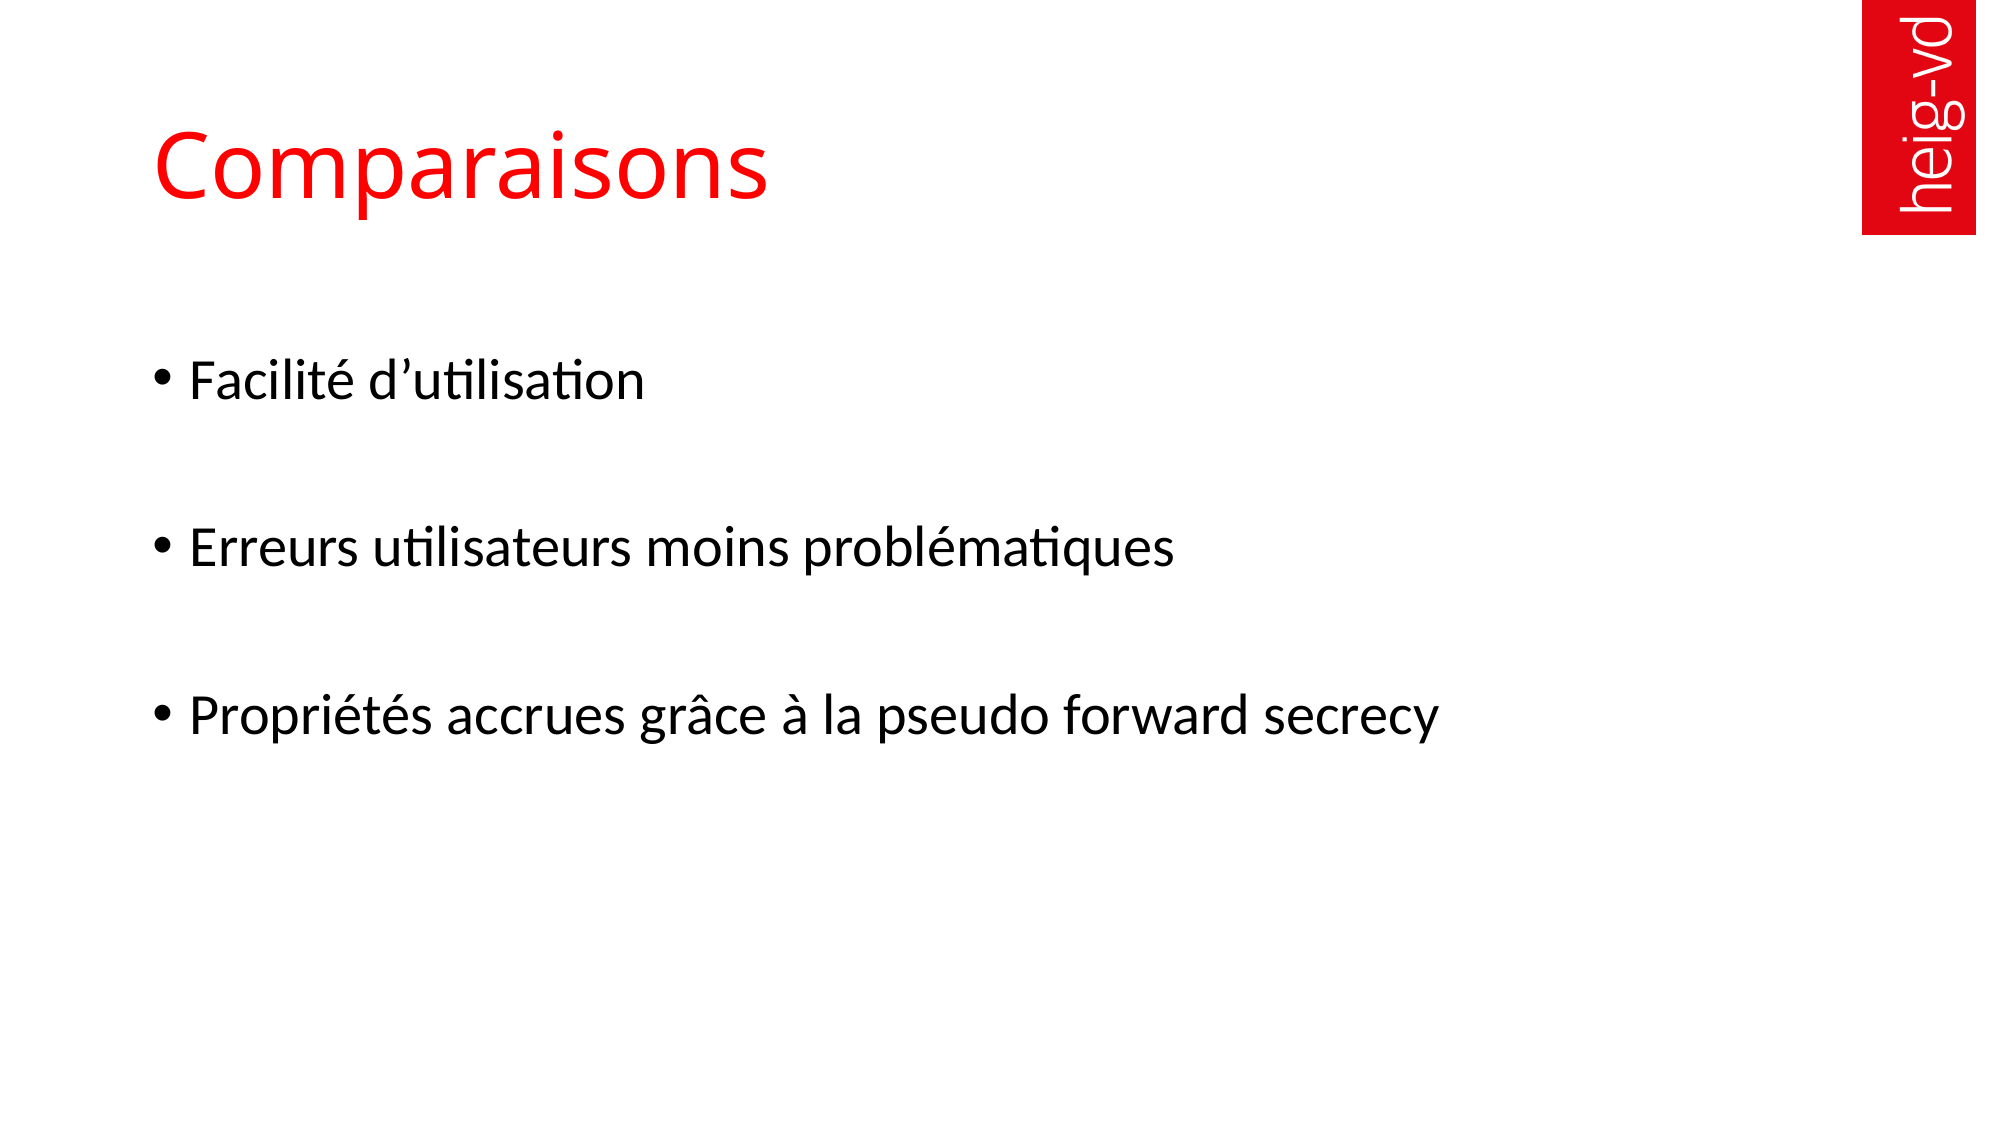

# Comparaisons
Facilité d’utilisation
Erreurs utilisateurs moins problématiques
Propriétés accrues grâce à la pseudo forward secrecy